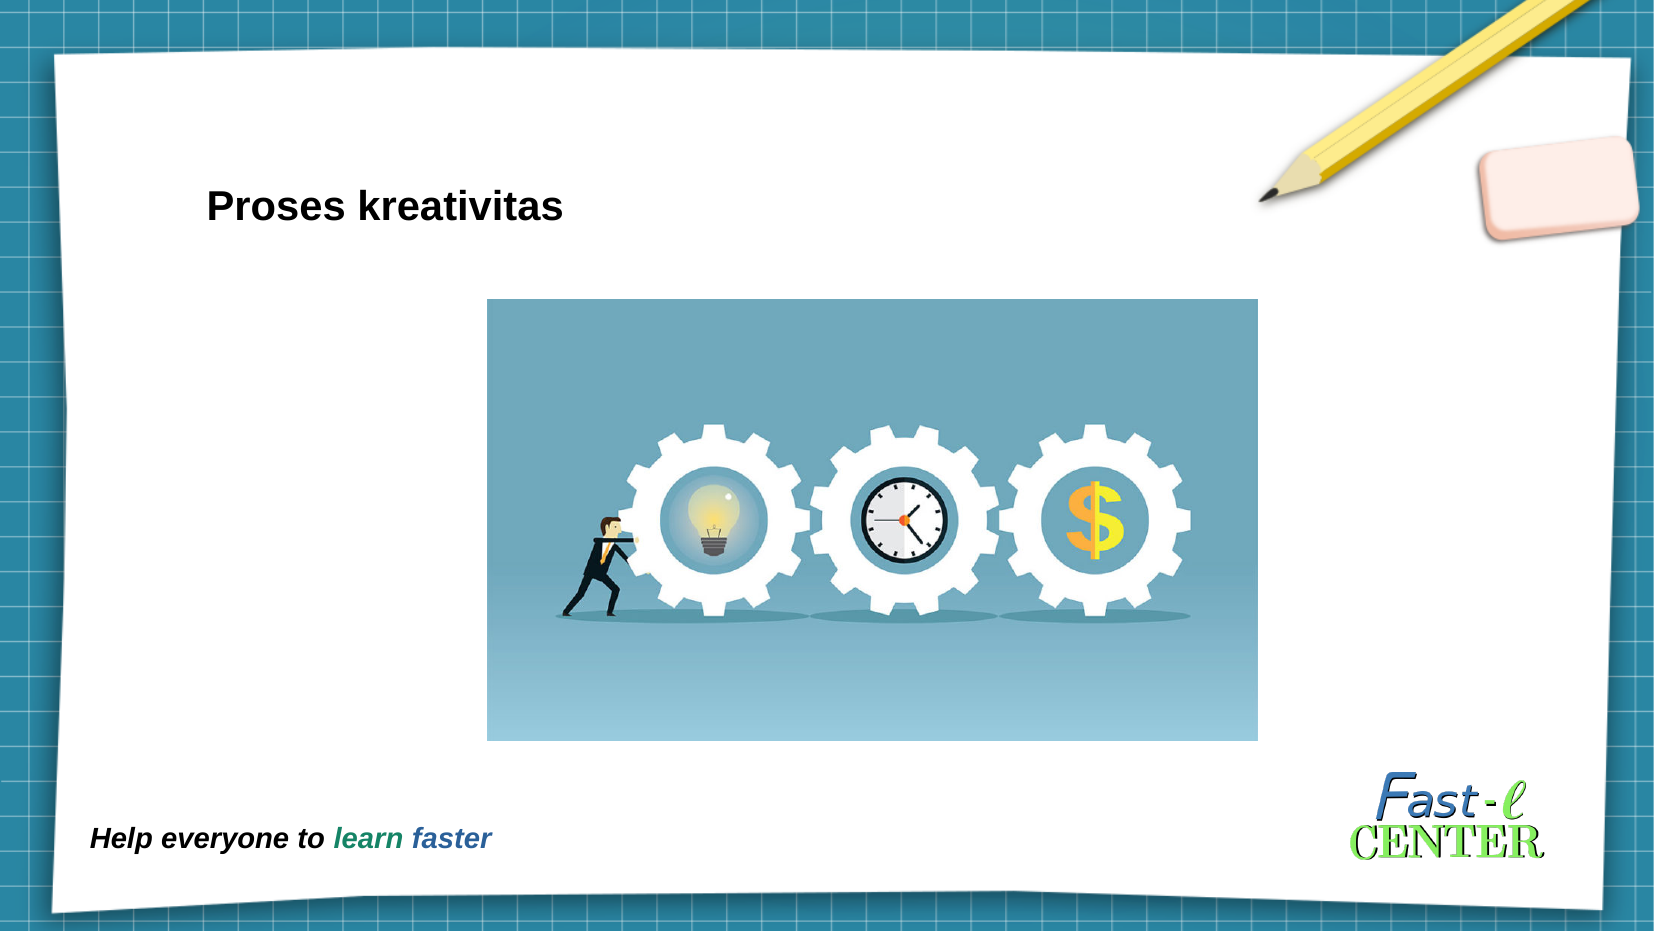

Proses kreativitas
Help everyone to learn faster